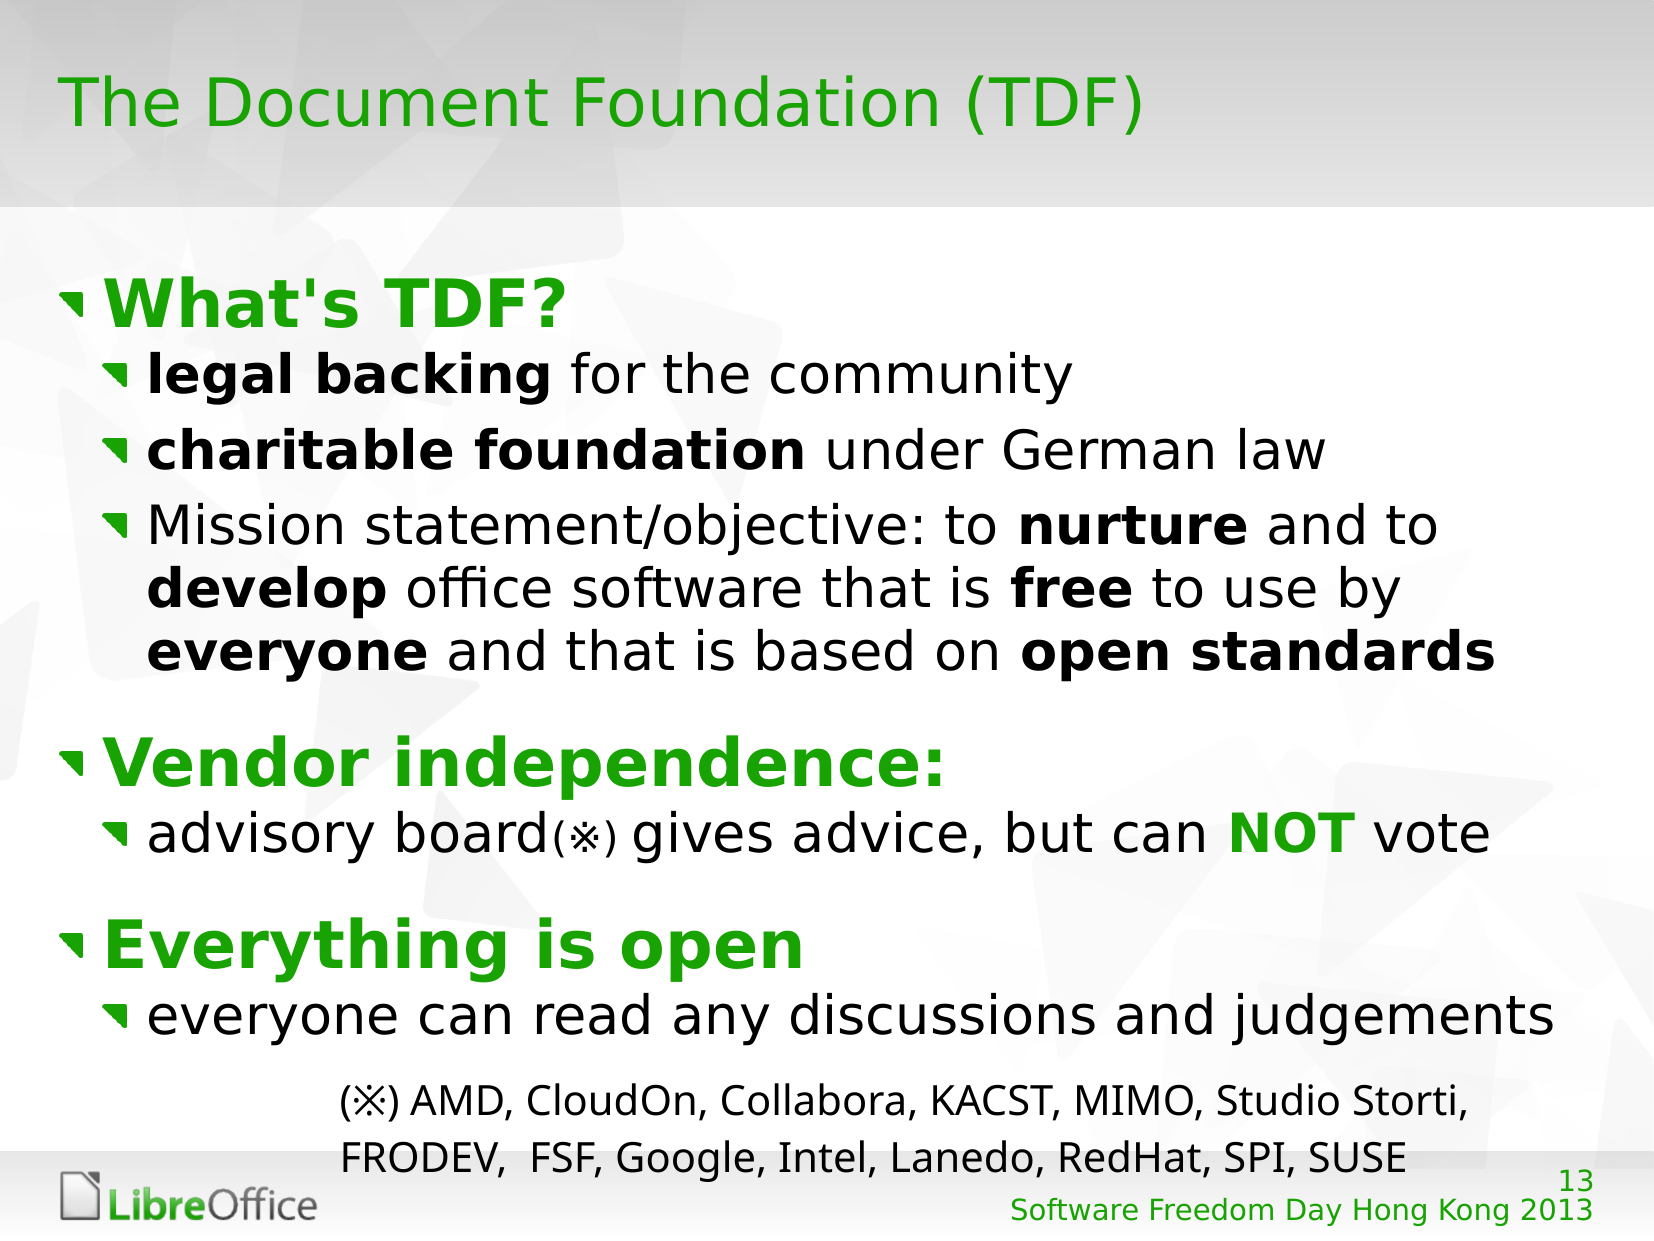

# The Document Foundation (TDF)
What's TDF?
legal backing for the community
charitable foundation under German law
Mission statement/objective: to nurture and to develop office software that is free to use by everyone and that is based on open standards
Vendor independence:
advisory board(※) gives advice, but can NOT vote
Everything is open
everyone can read any discussions and judgements
(※) AMD, CloudOn, Collabora, KACST, MIMO, Studio Storti, FRODEV, FSF, Google, Intel, Lanedo, RedHat, SPI, SUSE
13
Software Freedom Day Hong Kong 2013